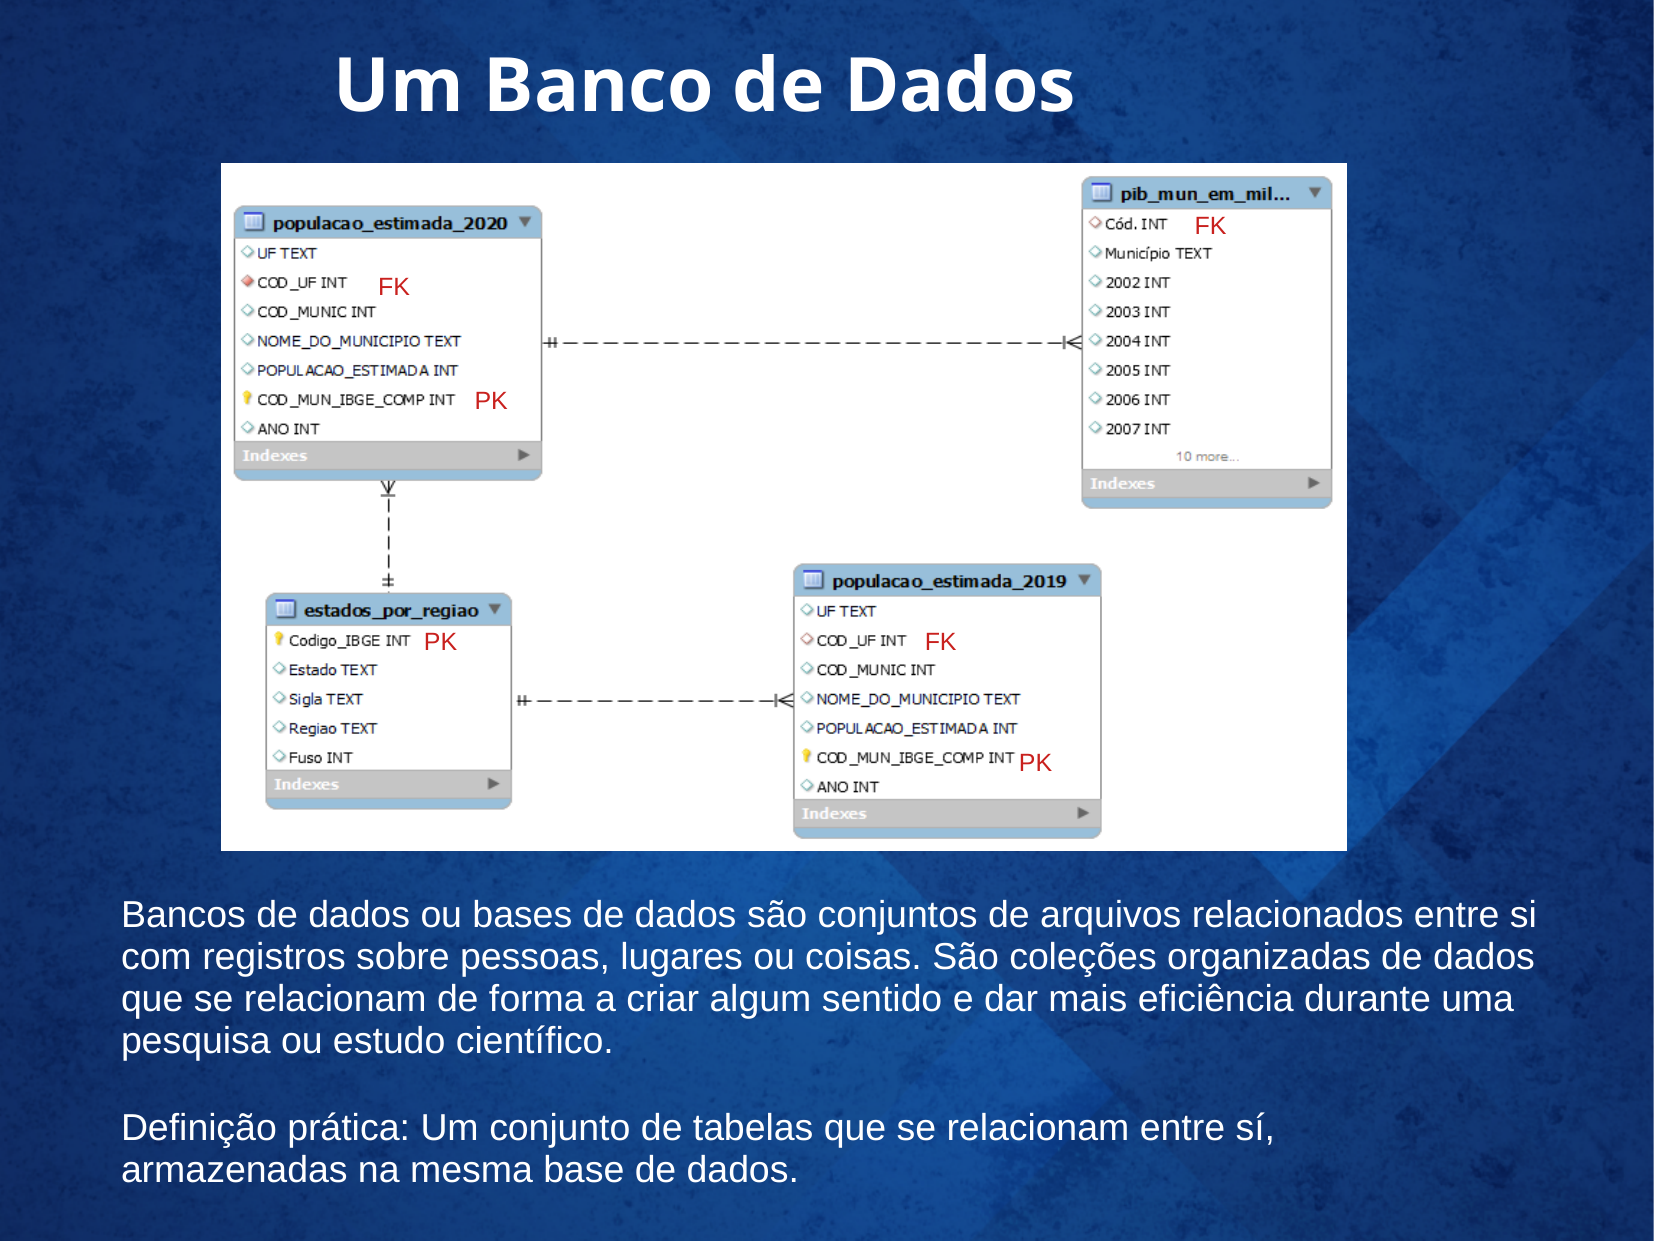

Um Banco de Dados
FK
FK
PK
PK
FK
PK
Bancos de dados ou bases de dados são conjuntos de arquivos relacionados entre si com registros sobre pessoas, lugares ou coisas. São coleções organizadas de dados que se relacionam de forma a criar algum sentido e dar mais eficiência durante uma pesquisa ou estudo científico.
Definição prática: Um conjunto de tabelas que se relacionam entre sí, armazenadas na mesma base de dados.